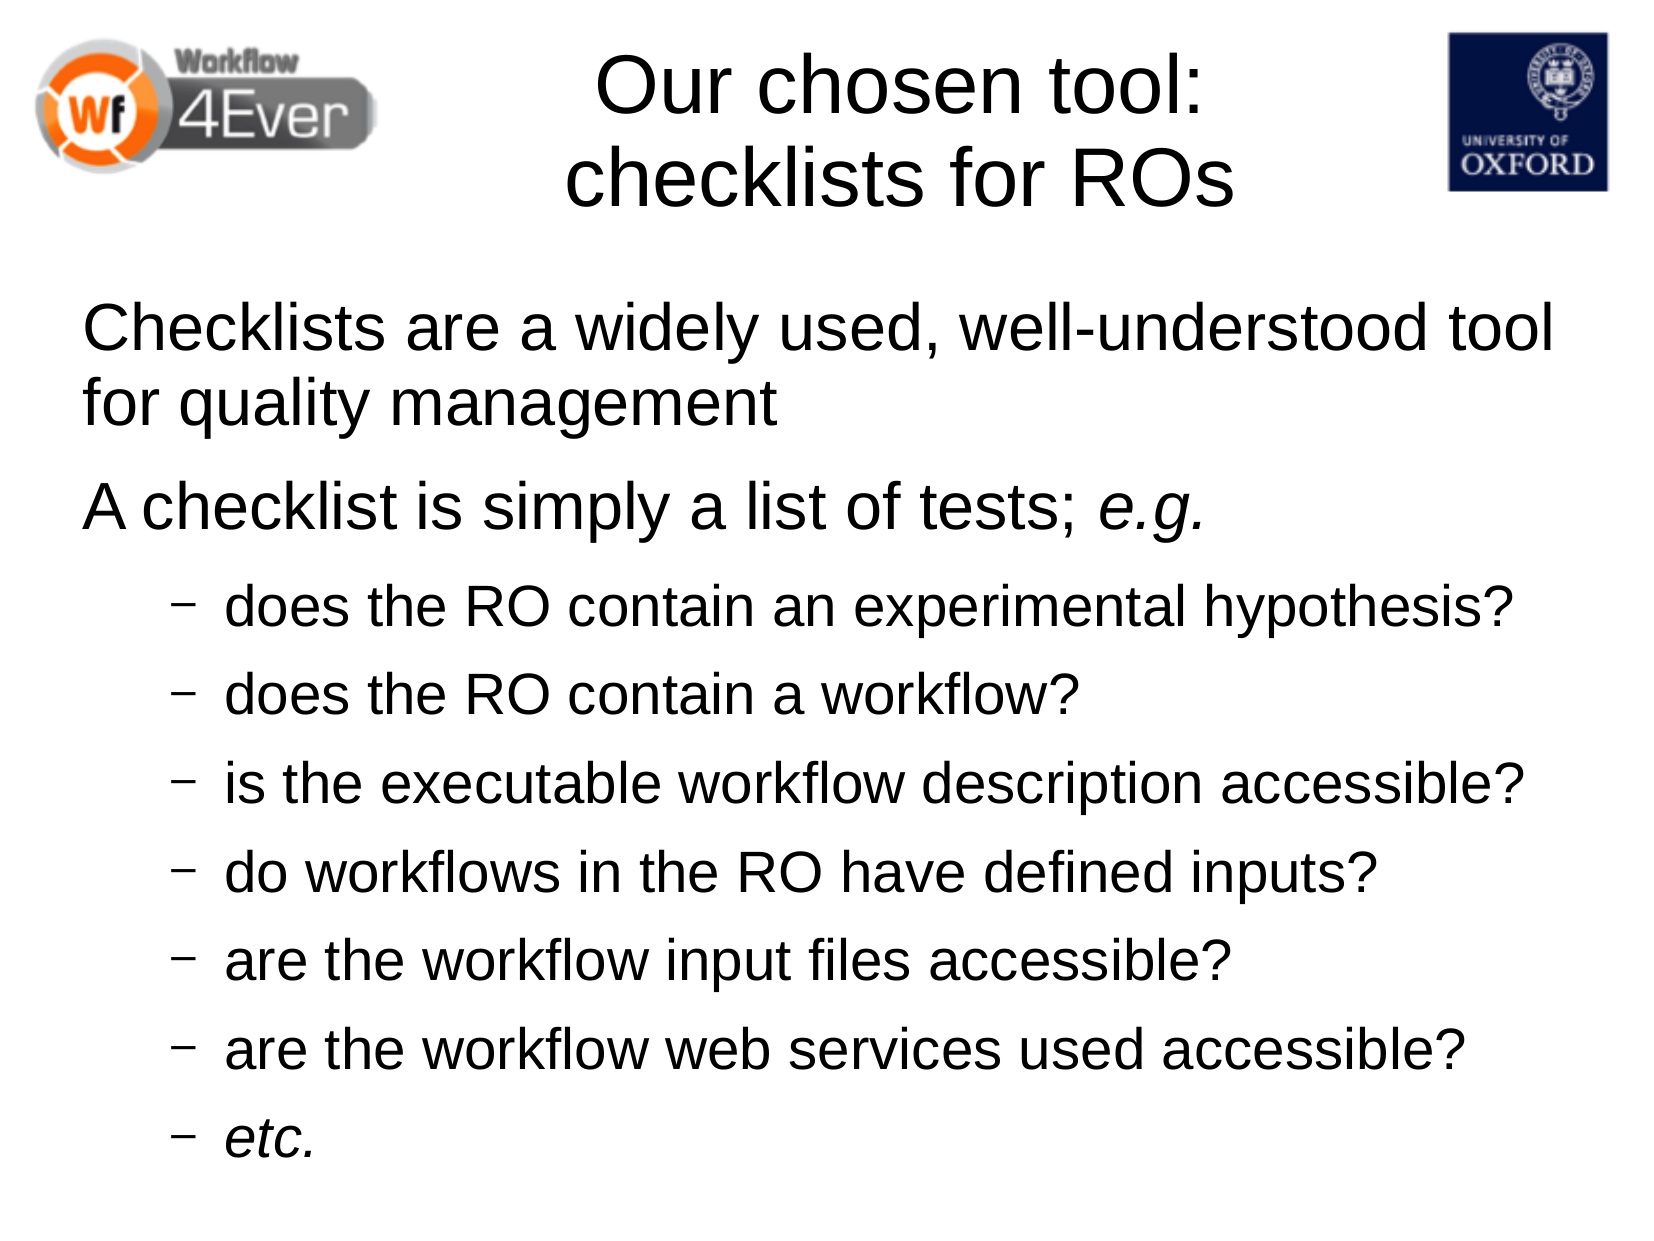

# Our chosen tool: checklists for ROs
Checklists are a widely used, well-understood tool for quality management
A checklist is simply a list of tests; e.g.
does the RO contain an experimental hypothesis?
does the RO contain a workflow?
is the executable workflow description accessible?
do workflows in the RO have defined inputs?
are the workflow input files accessible?
are the workflow web services used accessible?
etc.